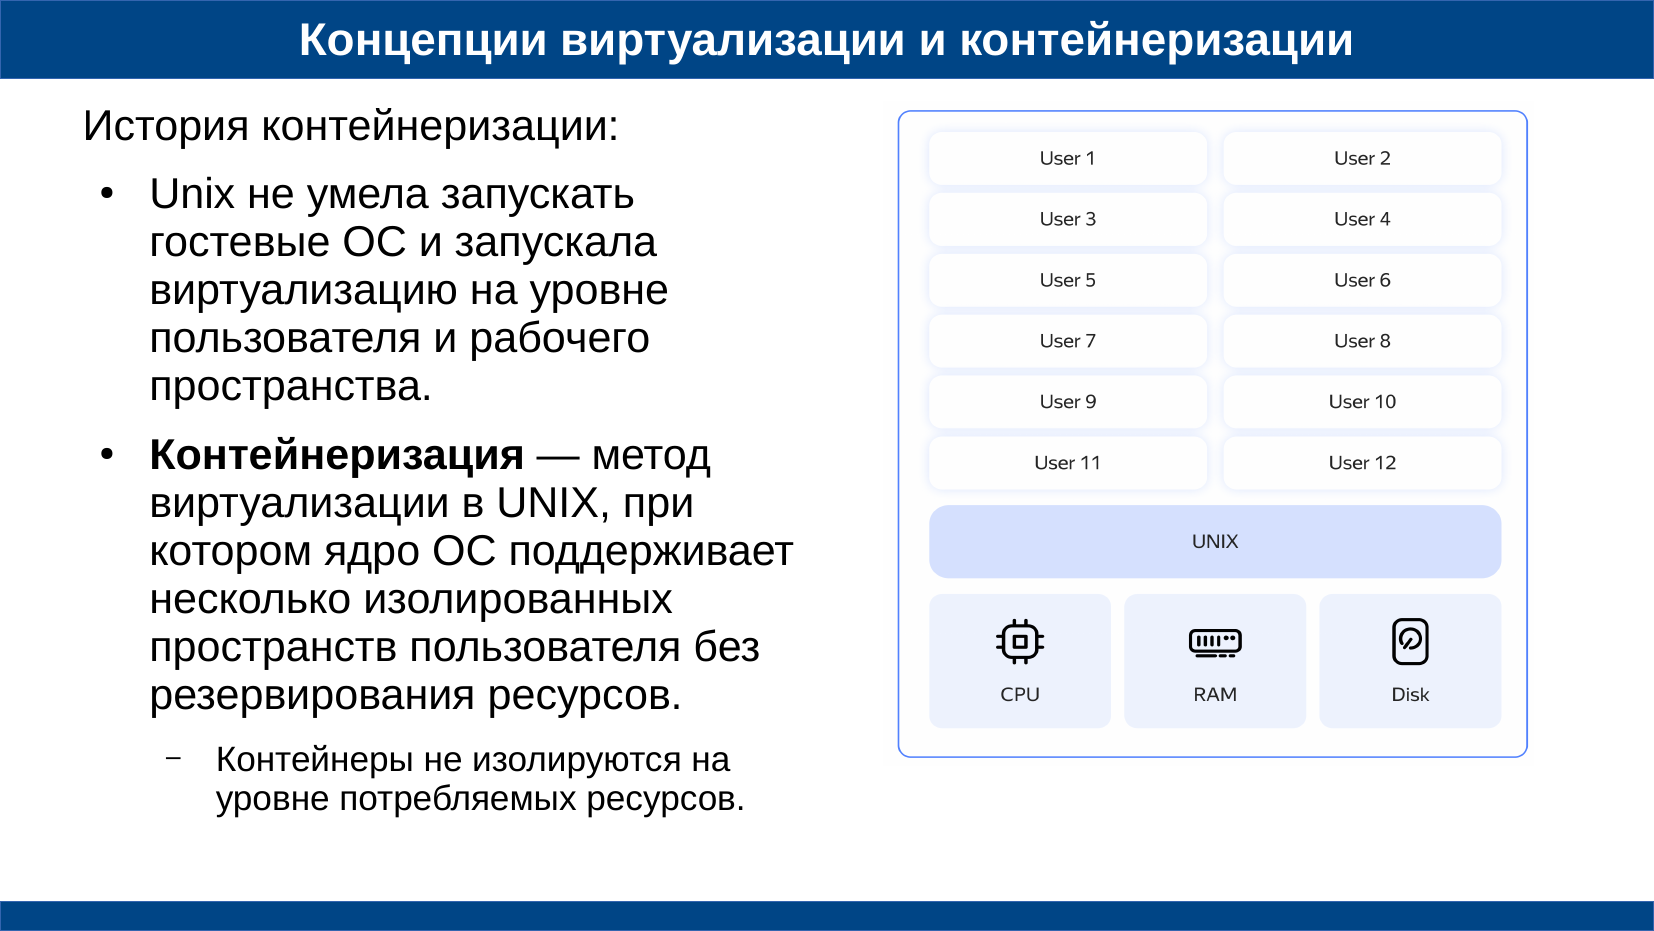

# Концепции виртуализации и контейнеризации
История контейнеризации:
Unix не умела запускать гостевые ОС и запускала виртуализацию на уровне пользователя и рабочего пространства.
Контейнеризация — метод виртуализации в UNIX, при котором ядро ОС поддерживает несколько изолированных пространств пользователя без резервирования ресурсов.
Контейнеры не изолируются на уровне потребляемых ресурсов.